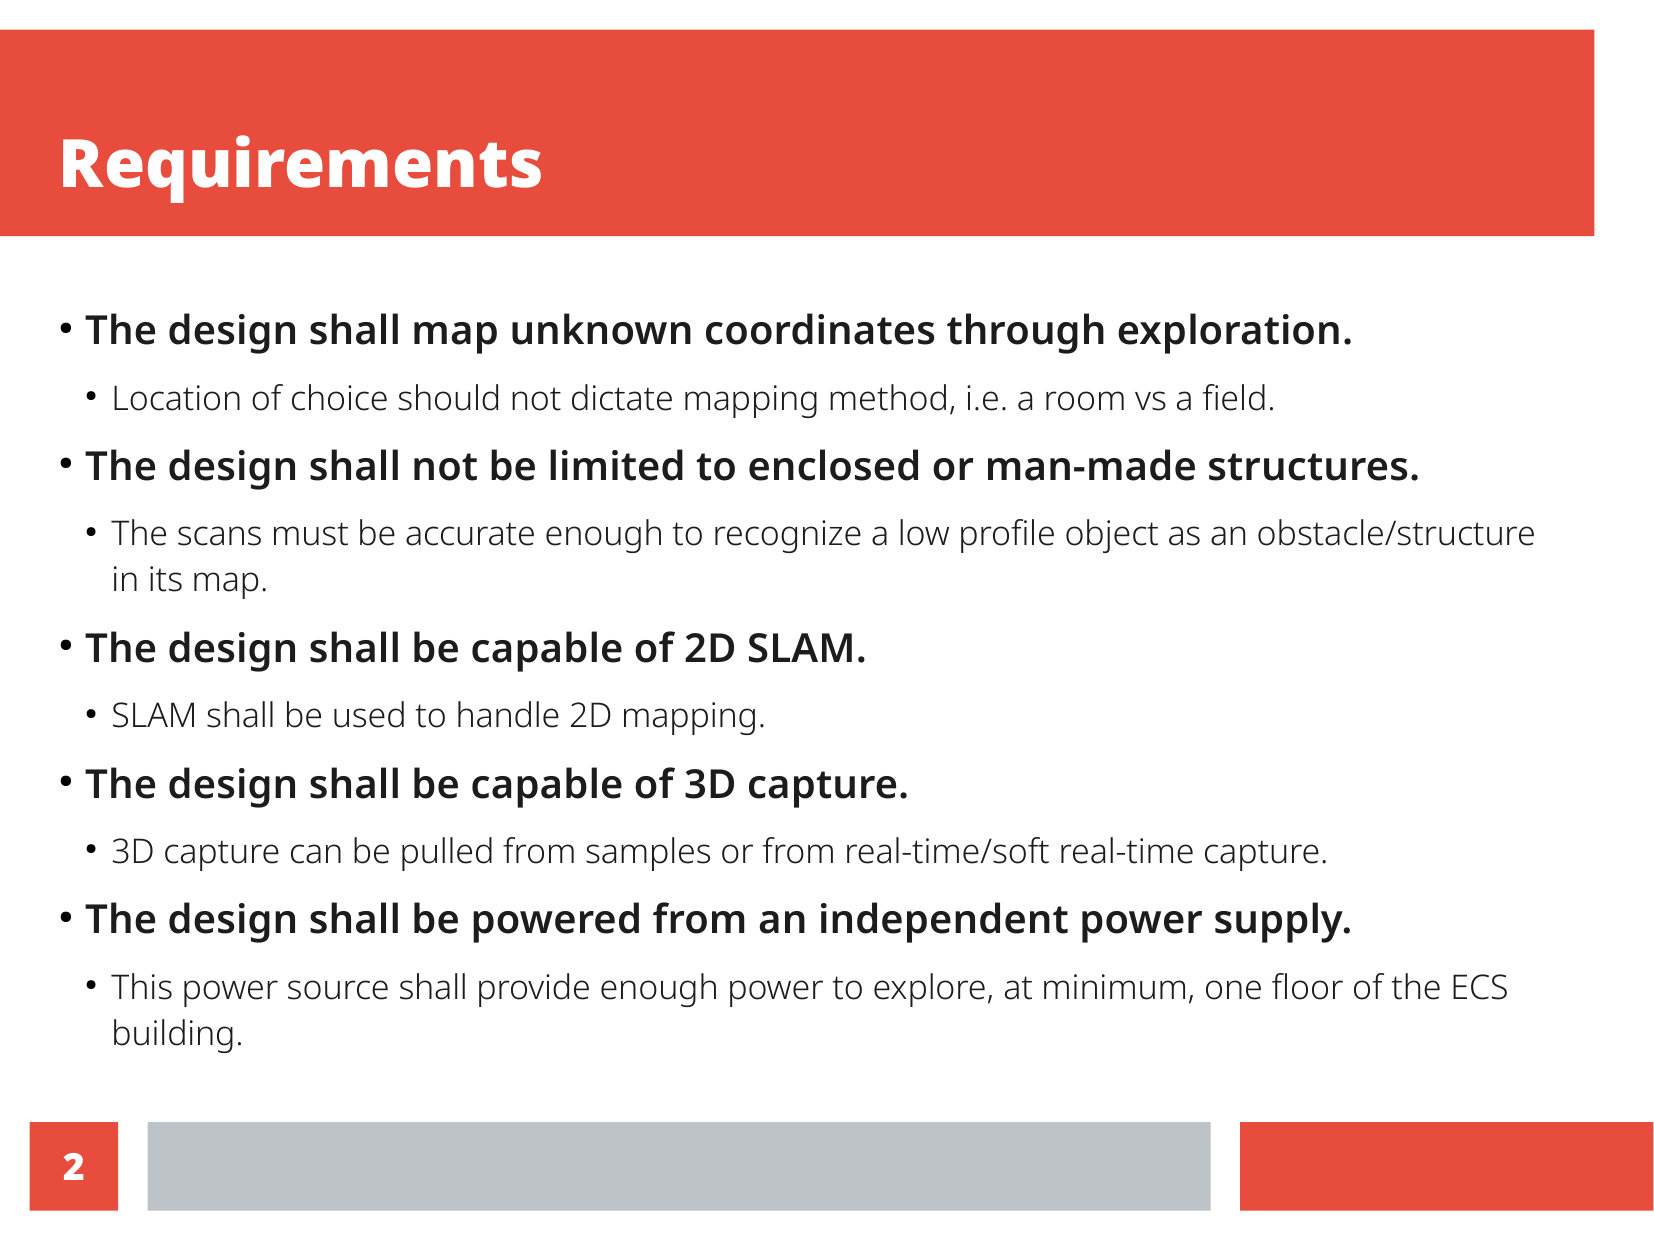

# Requirements
The design shall map unknown coordinates through exploration.
Location of choice should not dictate mapping method, i.e. a room vs a field.
The design shall not be limited to enclosed or man-made structures.
The scans must be accurate enough to recognize a low profile object as an obstacle/structure in its map.
The design shall be capable of 2D SLAM.
SLAM shall be used to handle 2D mapping.
The design shall be capable of 3D capture.
3D capture can be pulled from samples or from real-time/soft real-time capture.
The design shall be powered from an independent power supply.
This power source shall provide enough power to explore, at minimum, one floor of the ECS building.
2